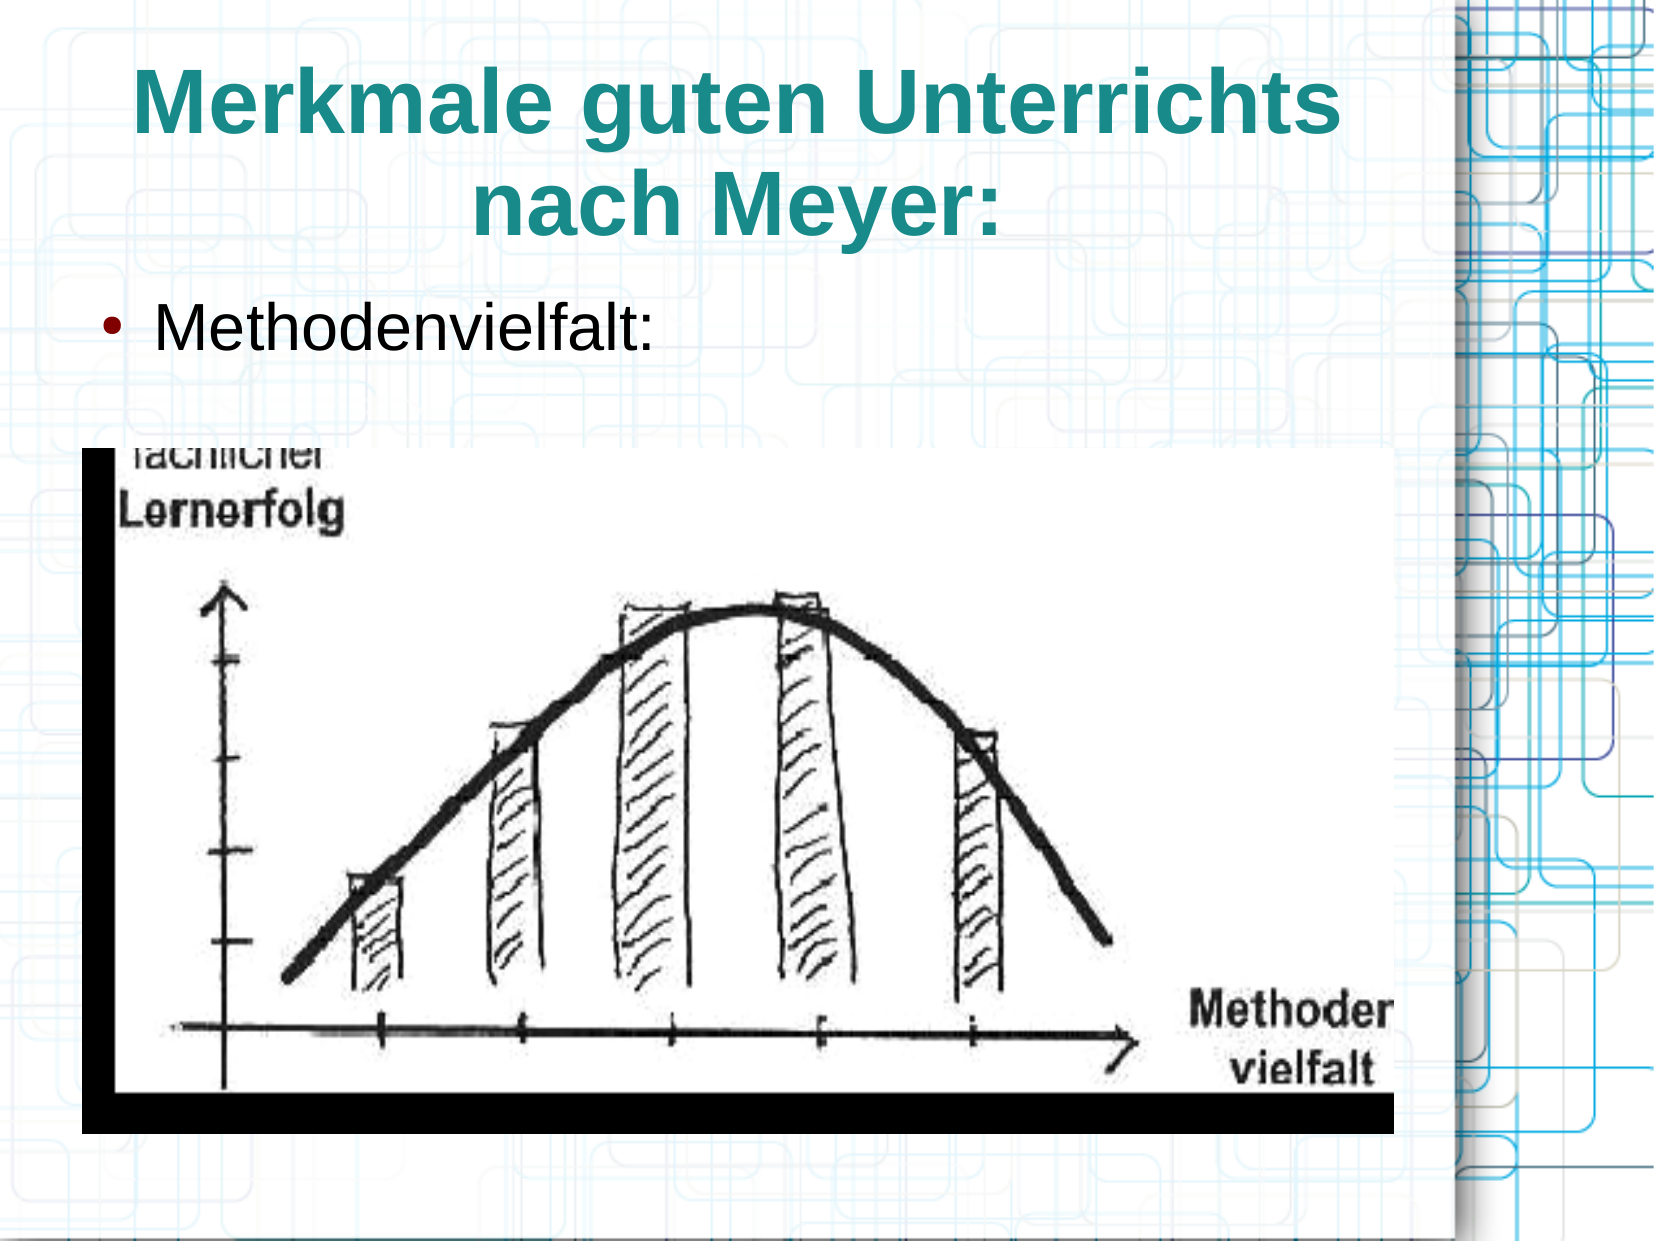

# Merkmale guten Unterrichts nach Meyer:
Methodenvielfalt: